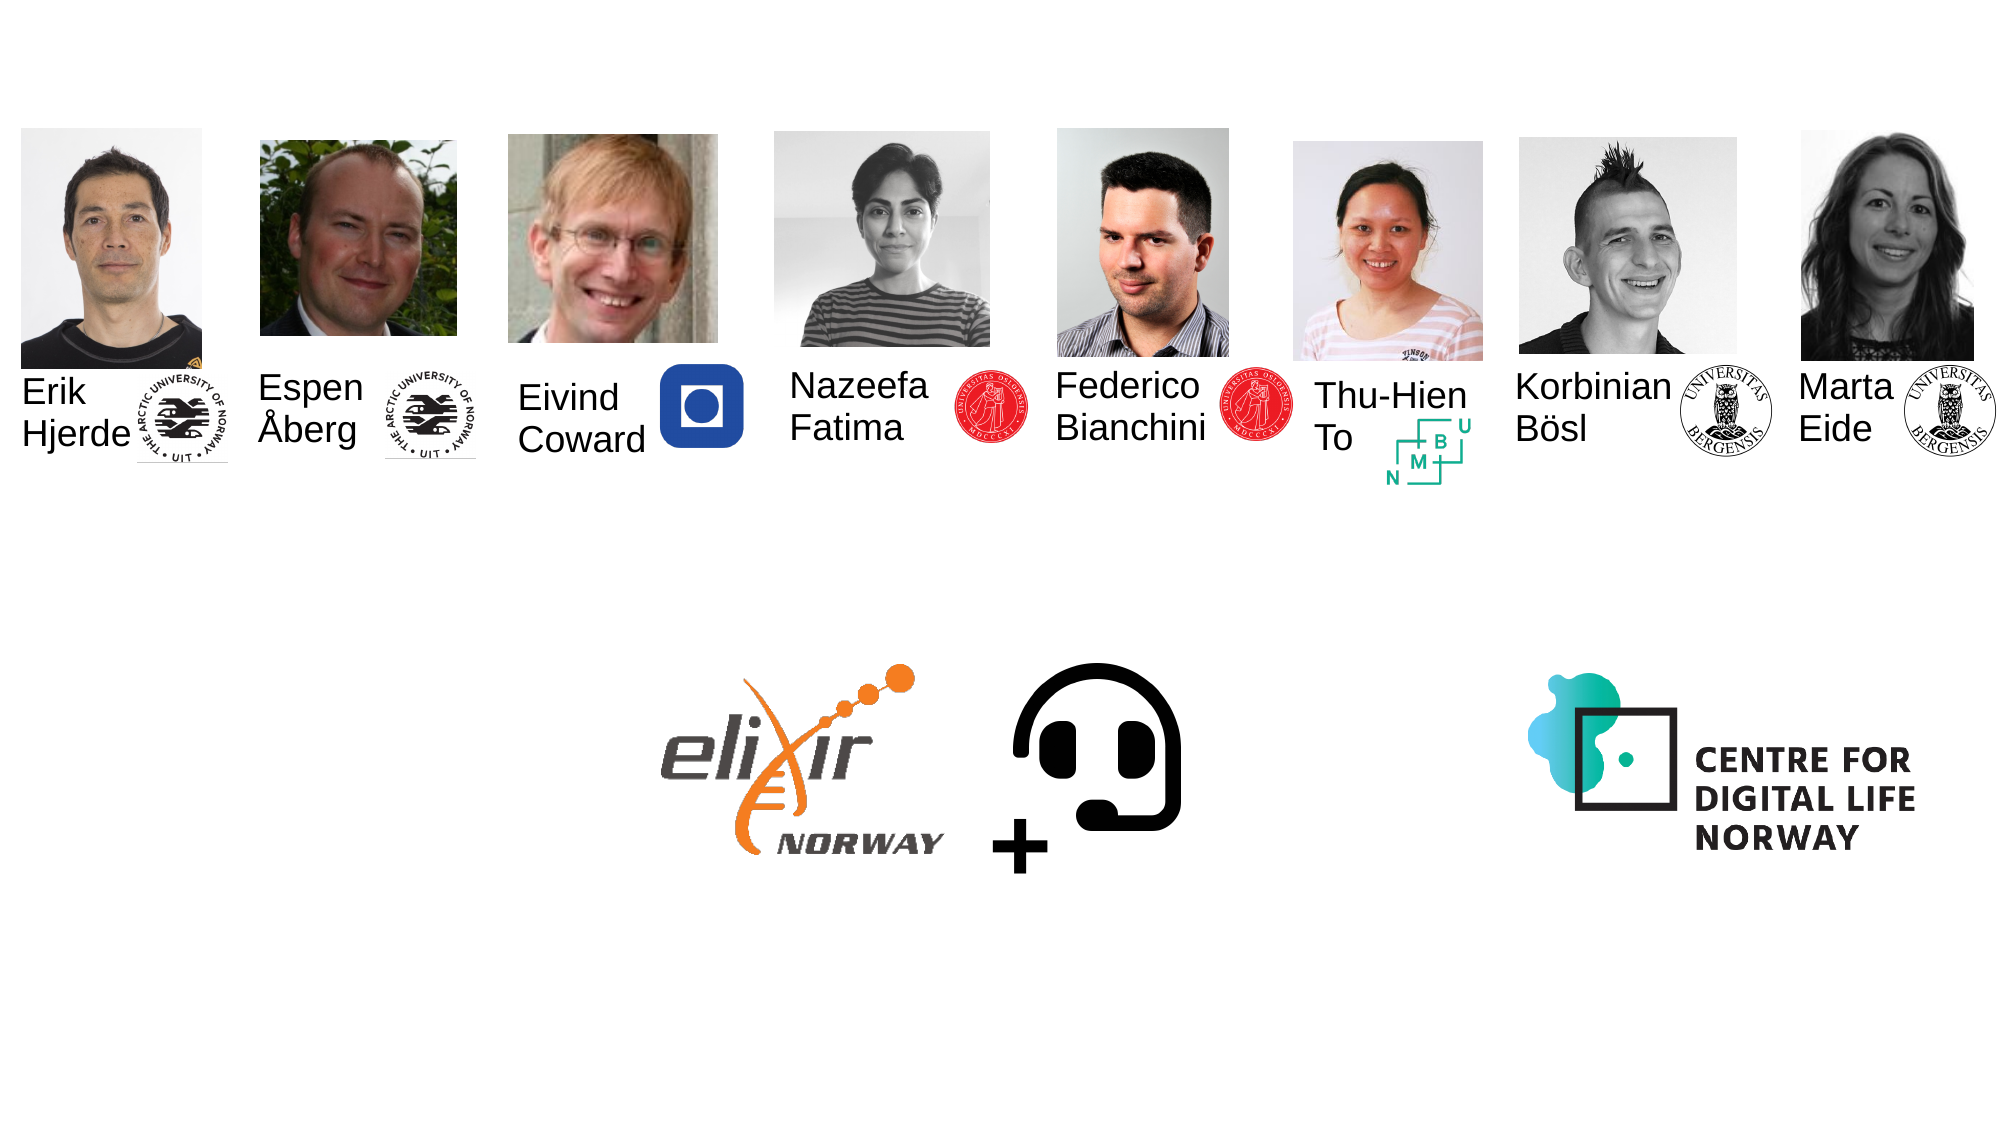

Nazeefa
Fatima
Federico Bianchini
Korbinian Bösl
Marta
Eide
Espen Åberg
Erik
Hjerde
Thu-Hien
To
Eivind Coward
+